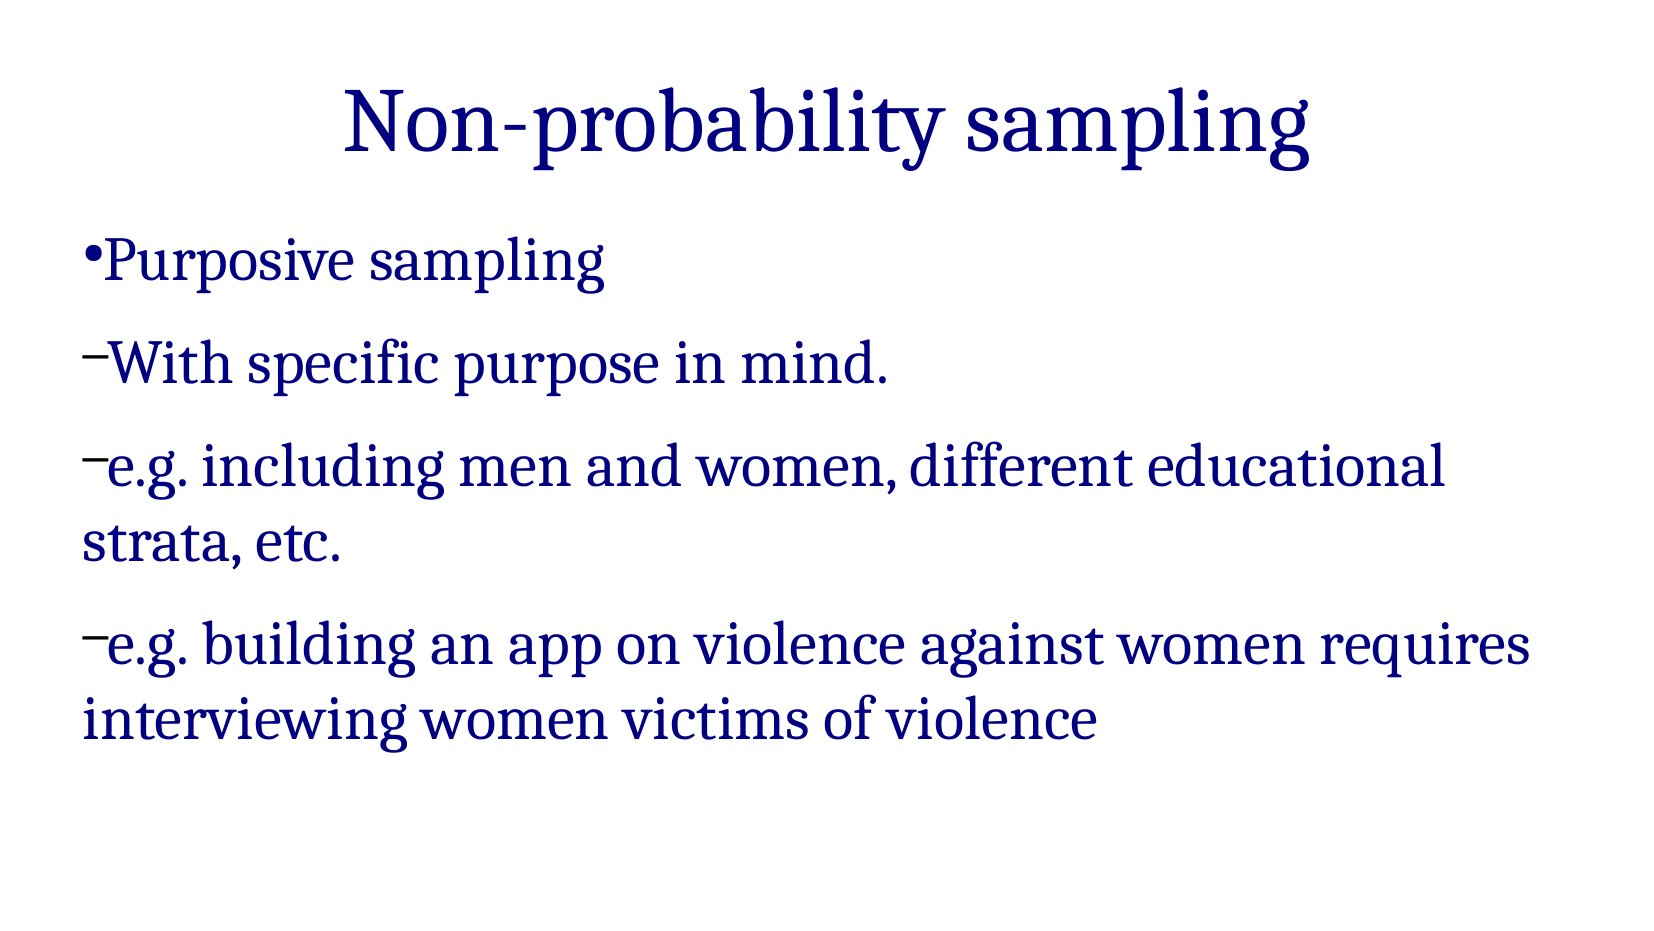

# Non-probability sampling
Purposive sampling
With specific purpose in mind.
e.g. including men and women, different educational strata, etc.
e.g. building an app on violence against women requires interviewing women victims of violence